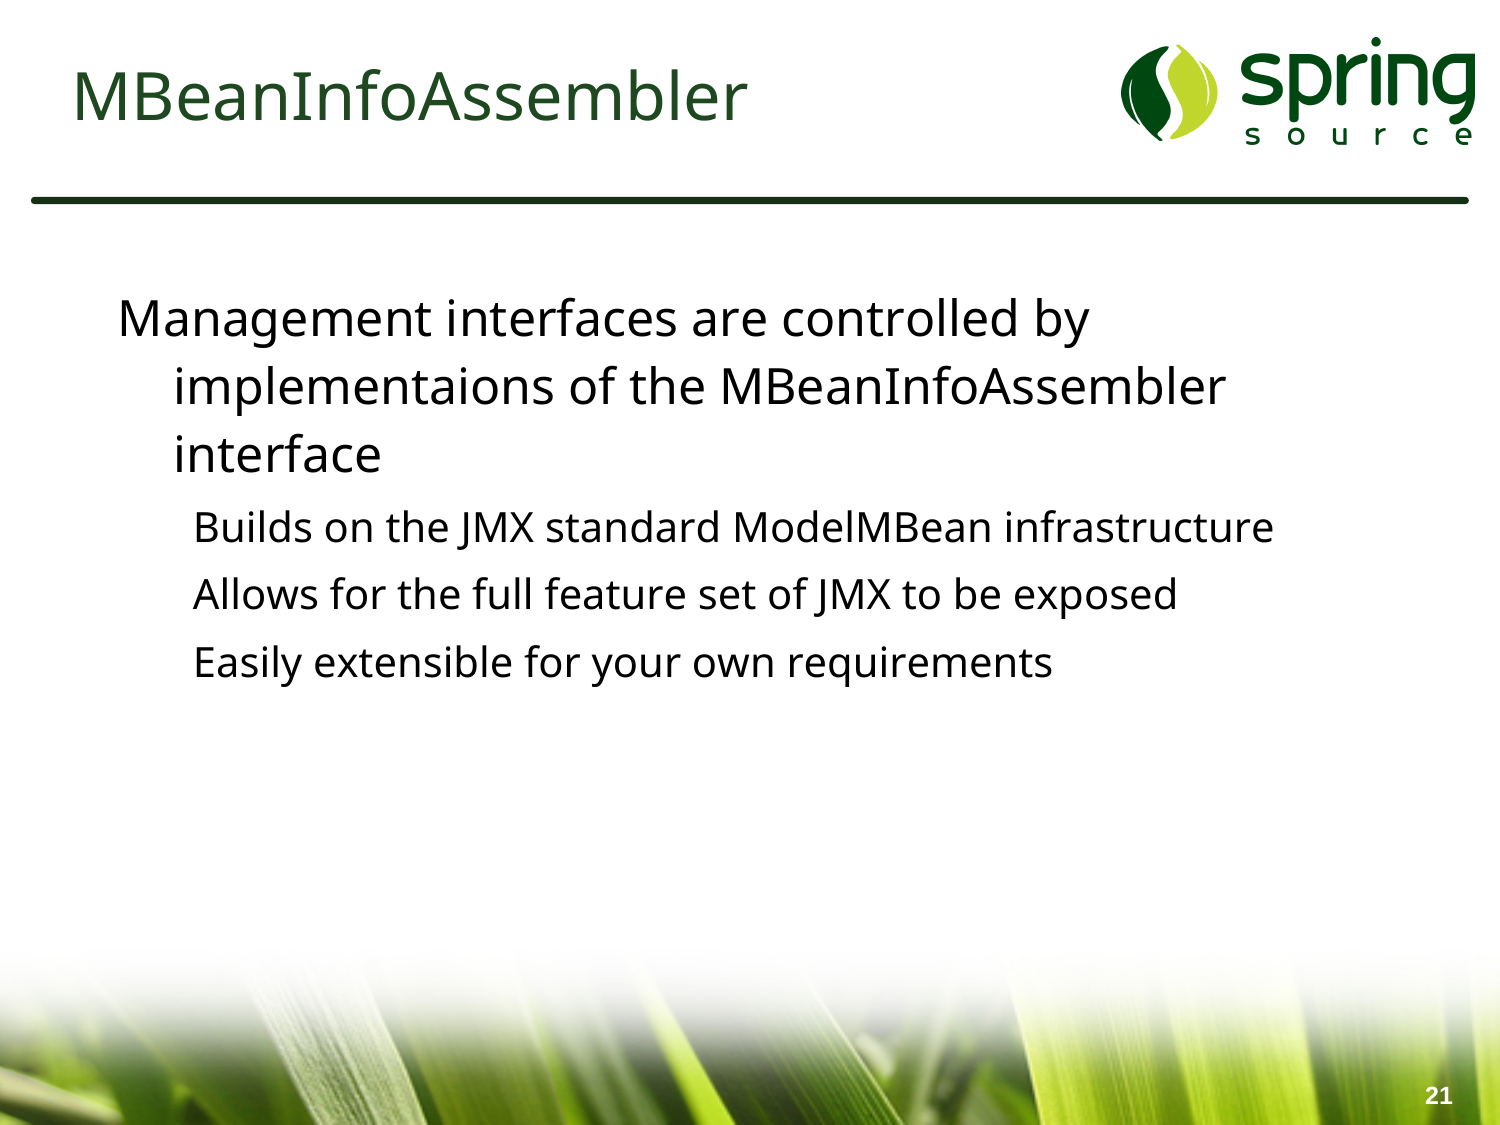

# MBeanInfoAssembler
Management interfaces are controlled by implementaions of the MBeanInfoAssembler interface
Builds on the JMX standard ModelMBean infrastructure
Allows for the full feature set of JMX to be exposed
Easily extensible for your own requirements